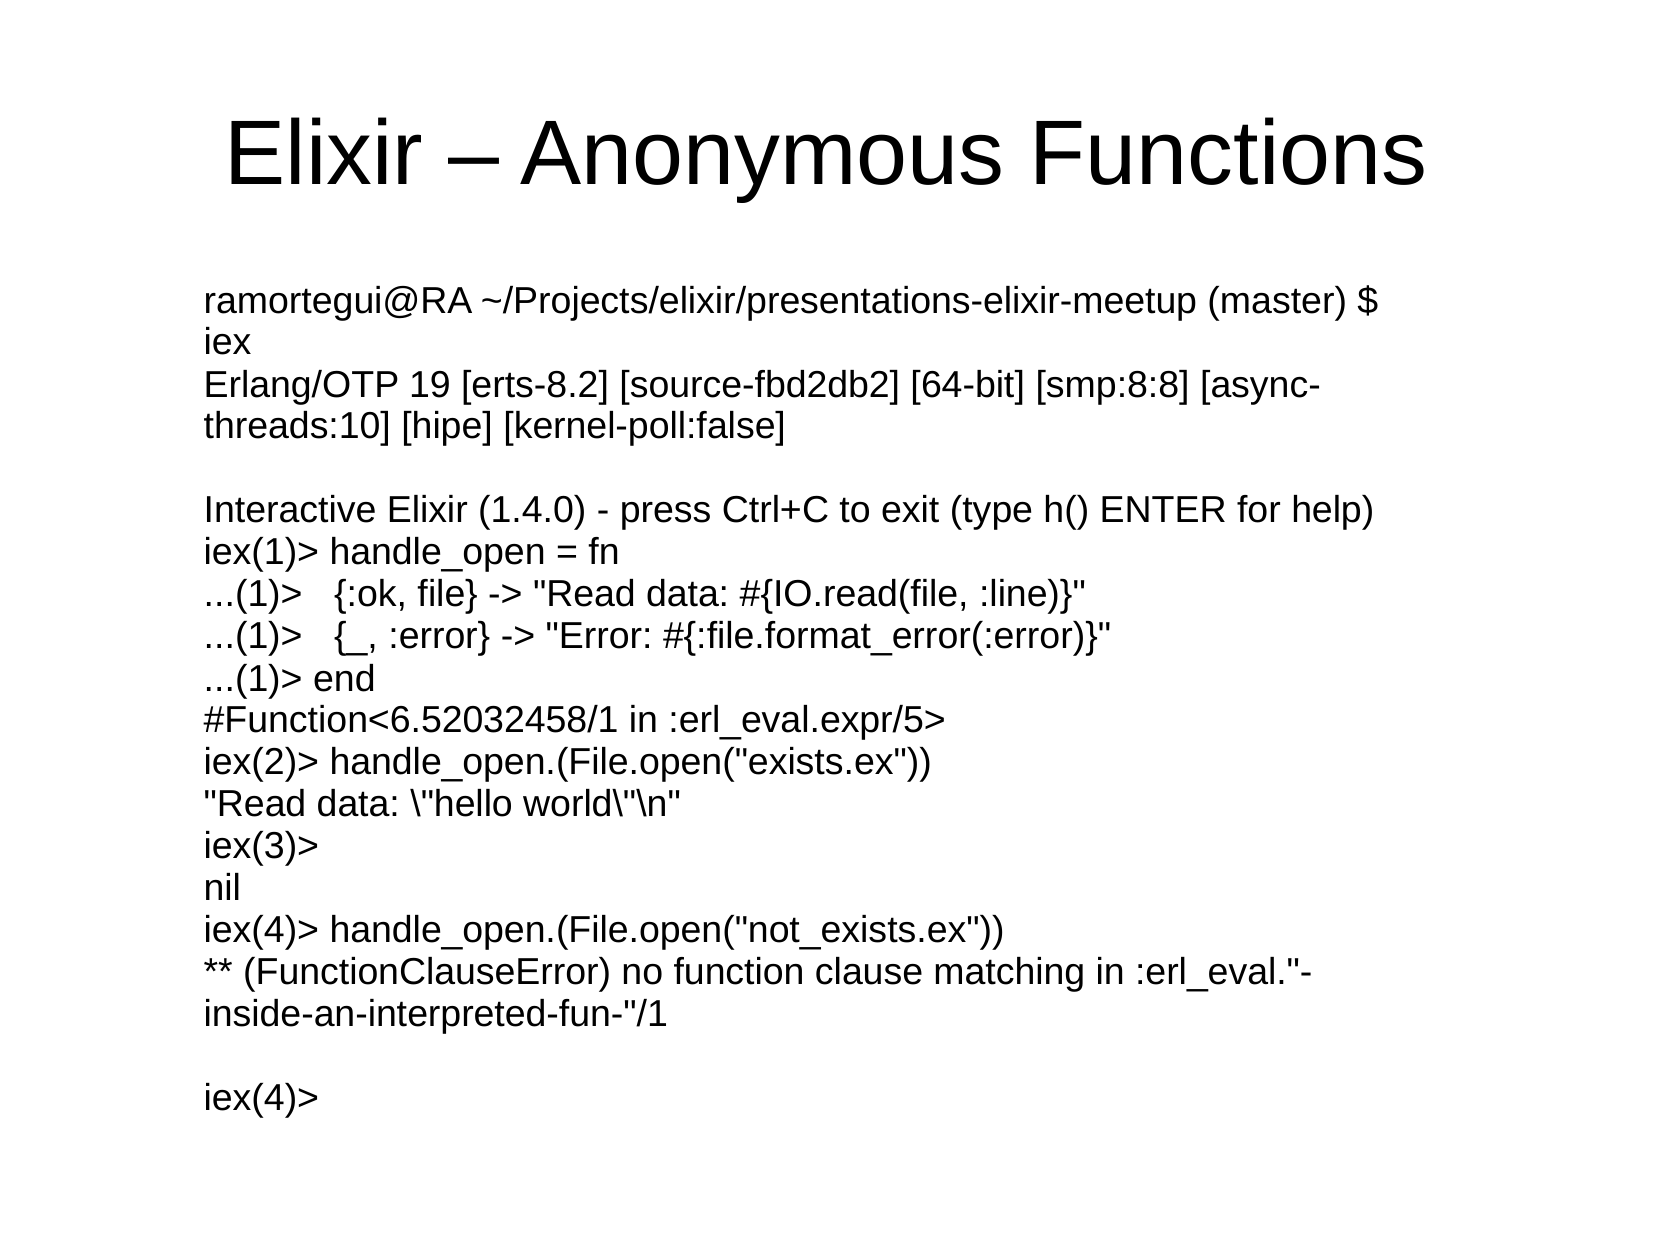

# Elixir – Anonymous Functions
ramortegui@RA ~/Projects/elixir/presentations-elixir-meetup (master) $ iex
Erlang/OTP 19 [erts-8.2] [source-fbd2db2] [64-bit] [smp:8:8] [async-threads:10] [hipe] [kernel-poll:false]
Interactive Elixir (1.4.0) - press Ctrl+C to exit (type h() ENTER for help)
iex(1)> handle_open = fn
...(1)> {:ok, file} -> "Read data: #{IO.read(file, :line)}"
...(1)> {_, :error} -> "Error: #{:file.format_error(:error)}"
...(1)> end
#Function<6.52032458/1 in :erl_eval.expr/5>
iex(2)> handle_open.(File.open("exists.ex"))
"Read data: \"hello world\"\n"
iex(3)>
nil
iex(4)> handle_open.(File.open("not_exists.ex"))
** (FunctionClauseError) no function clause matching in :erl_eval."-inside-an-interpreted-fun-"/1
iex(4)>